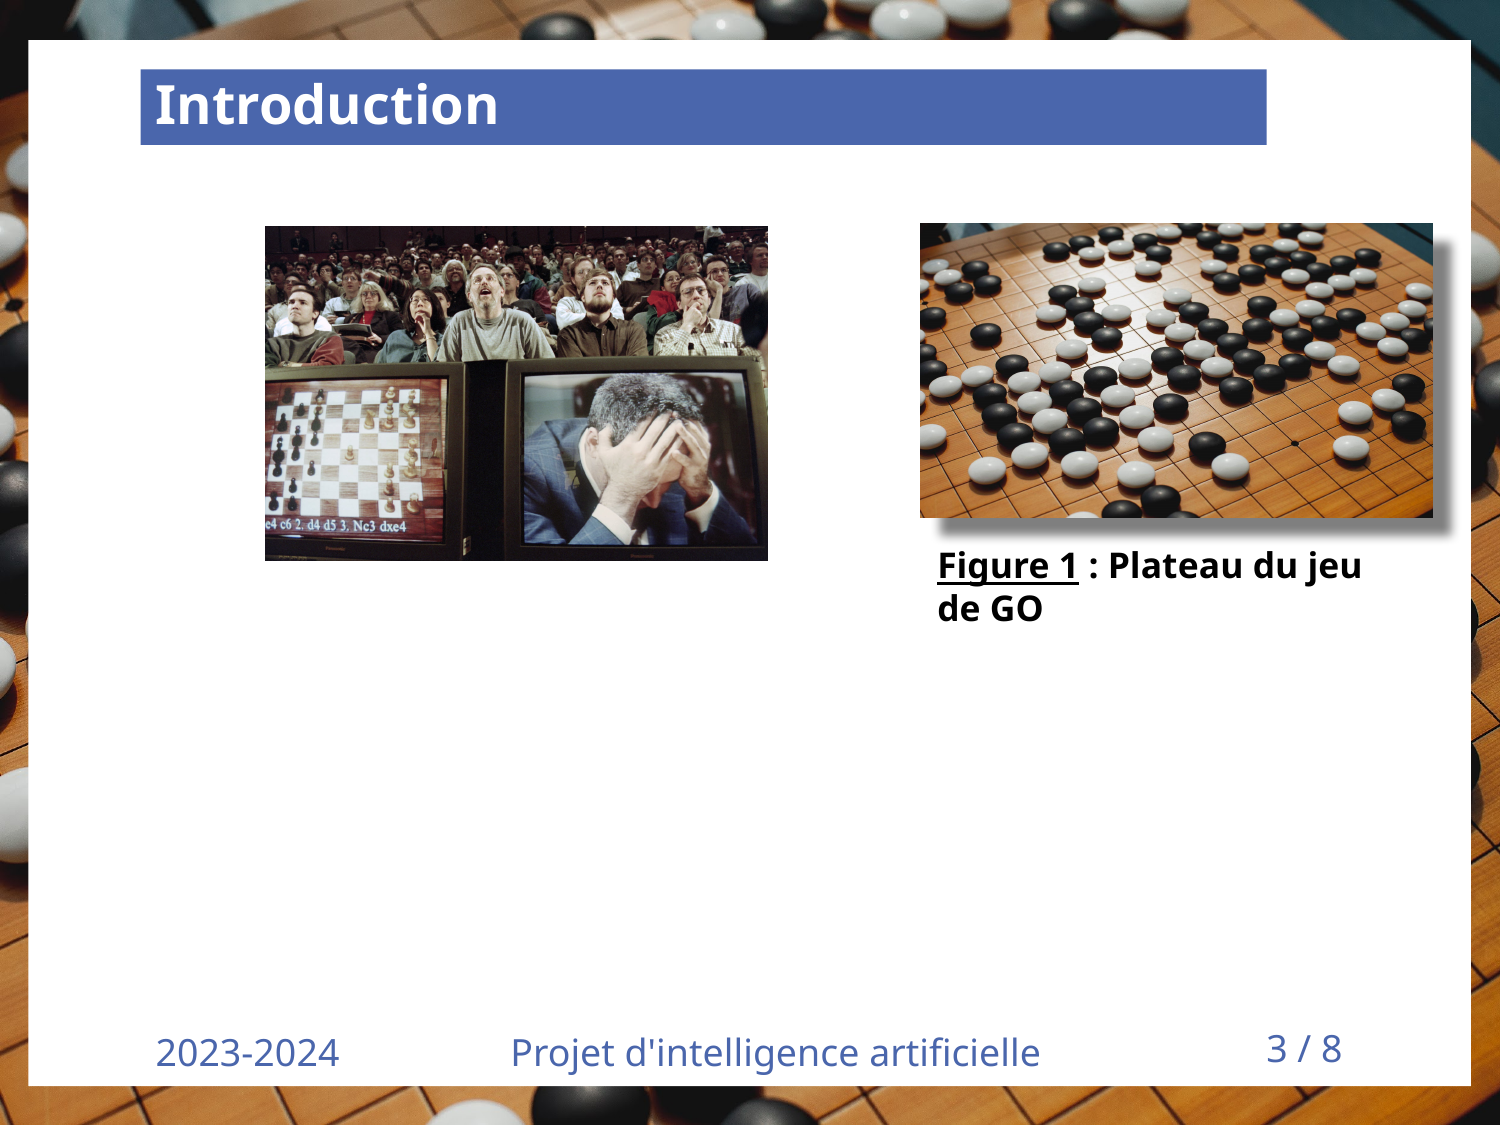

# Introduction
Figure 1 : Plateau du jeu de GO
2023-2024
Projet d'intelligence artificielle